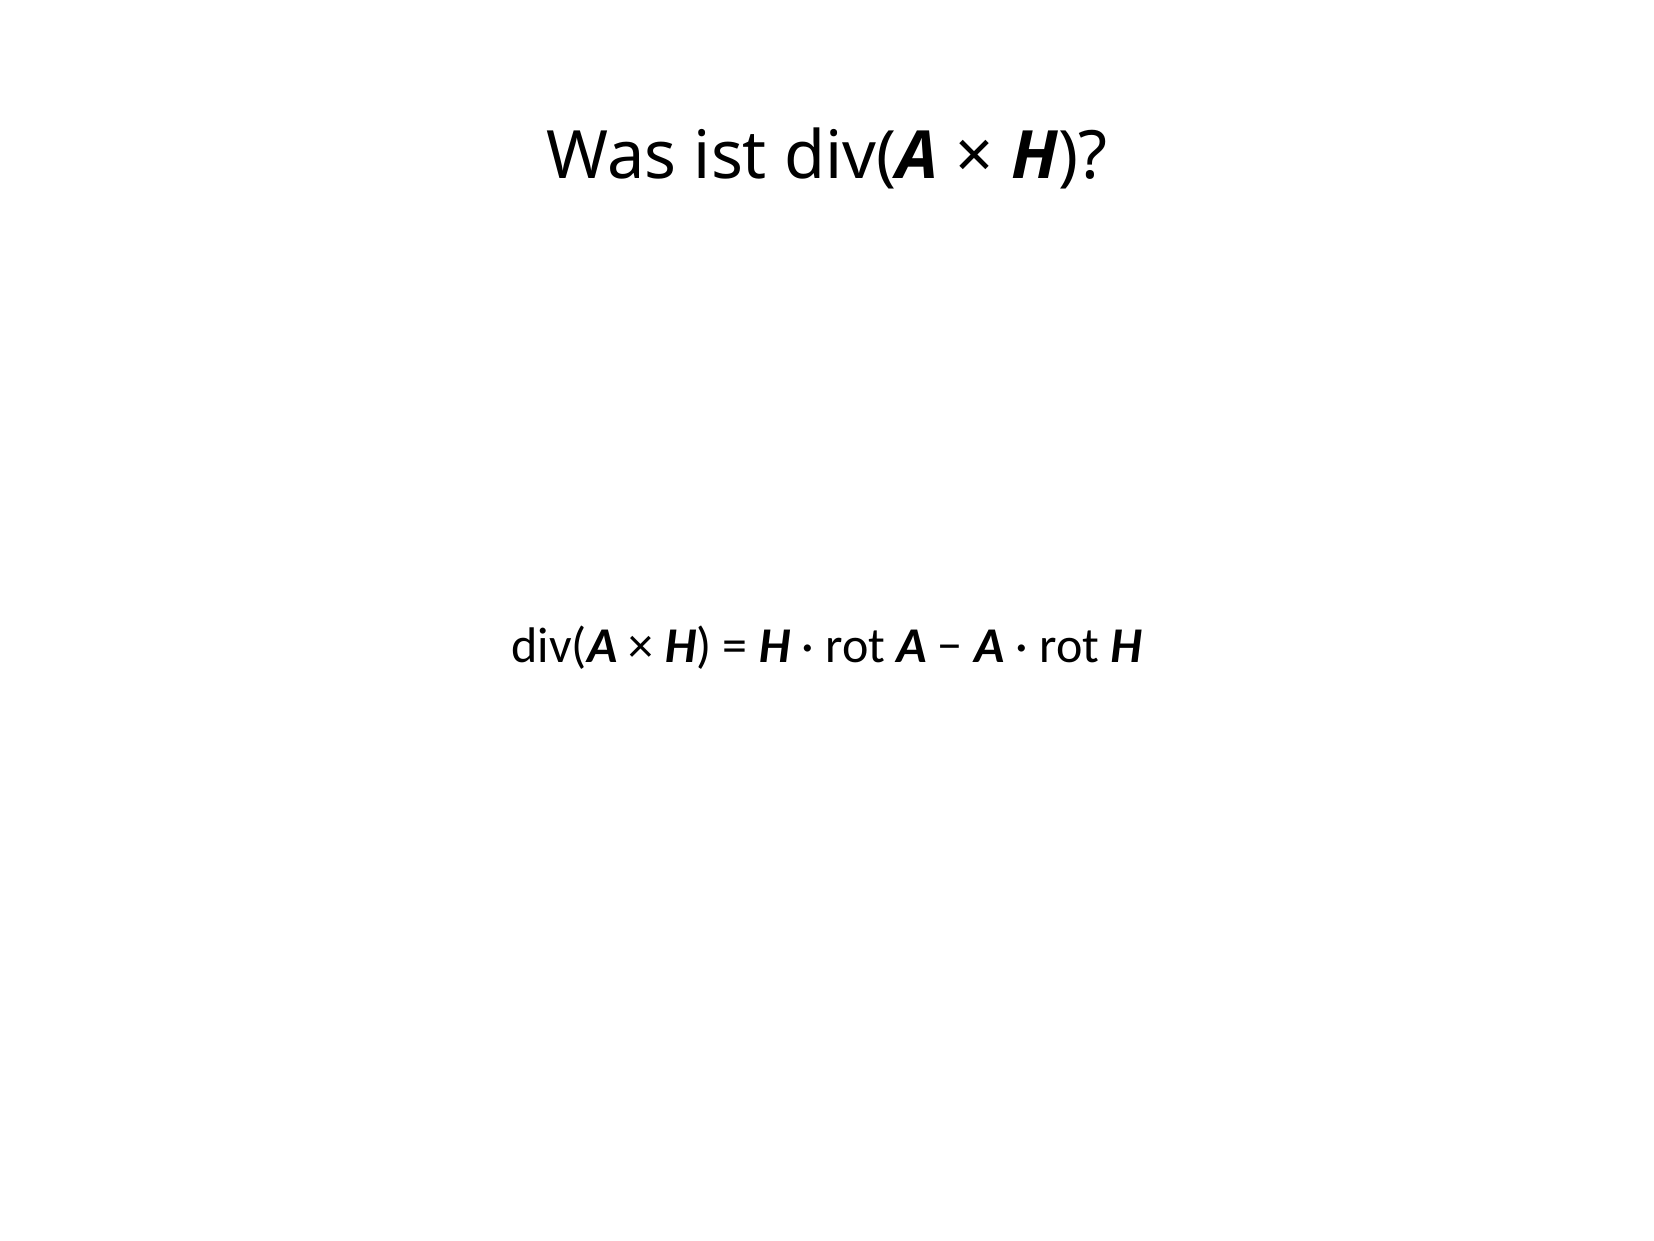

# Was ist div(A × H)?
div(A × H) = H · rot A − A · rot H